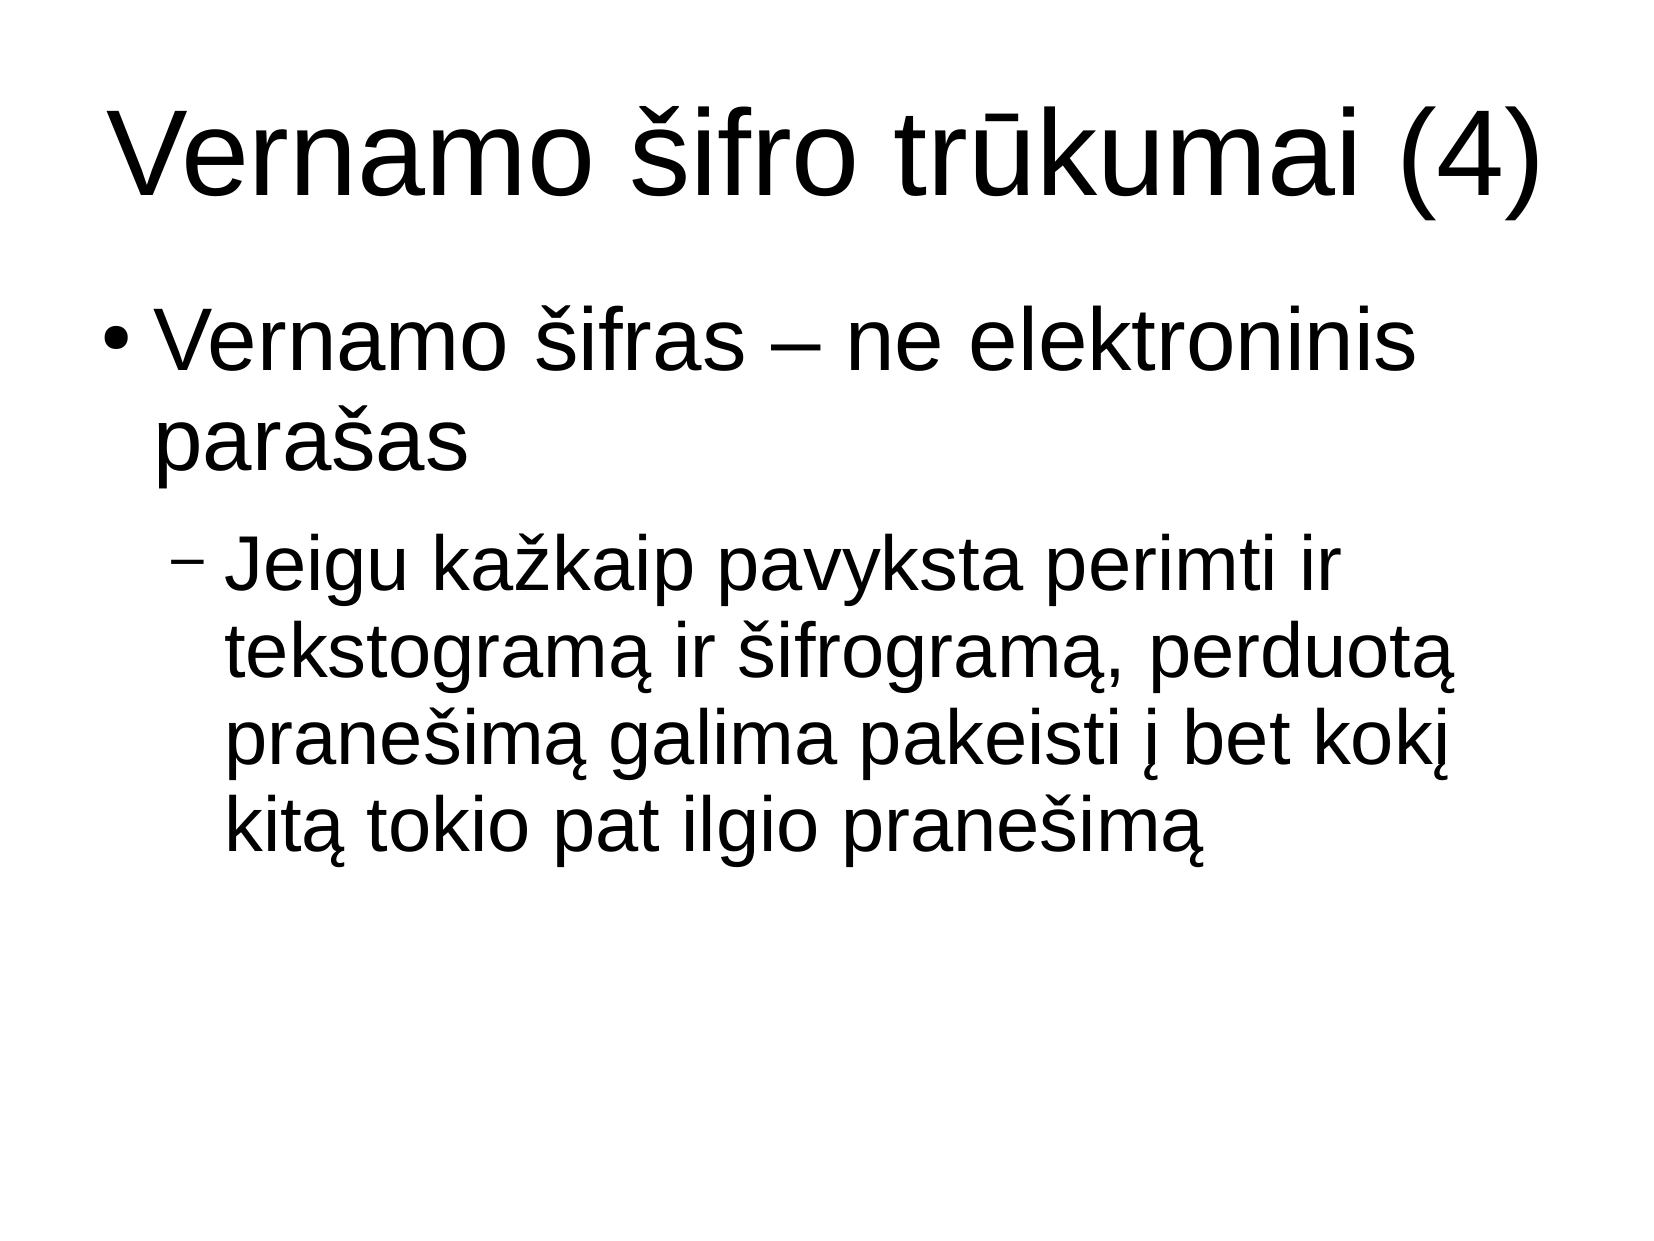

# Vernamo šifro trūkumai (4)
Vernamo šifras – ne elektroninis parašas
Jeigu kažkaip pavyksta perimti ir tekstogramą ir šifrogramą, perduotą pranešimą galima pakeisti į bet kokį kitą tokio pat ilgio pranešimą